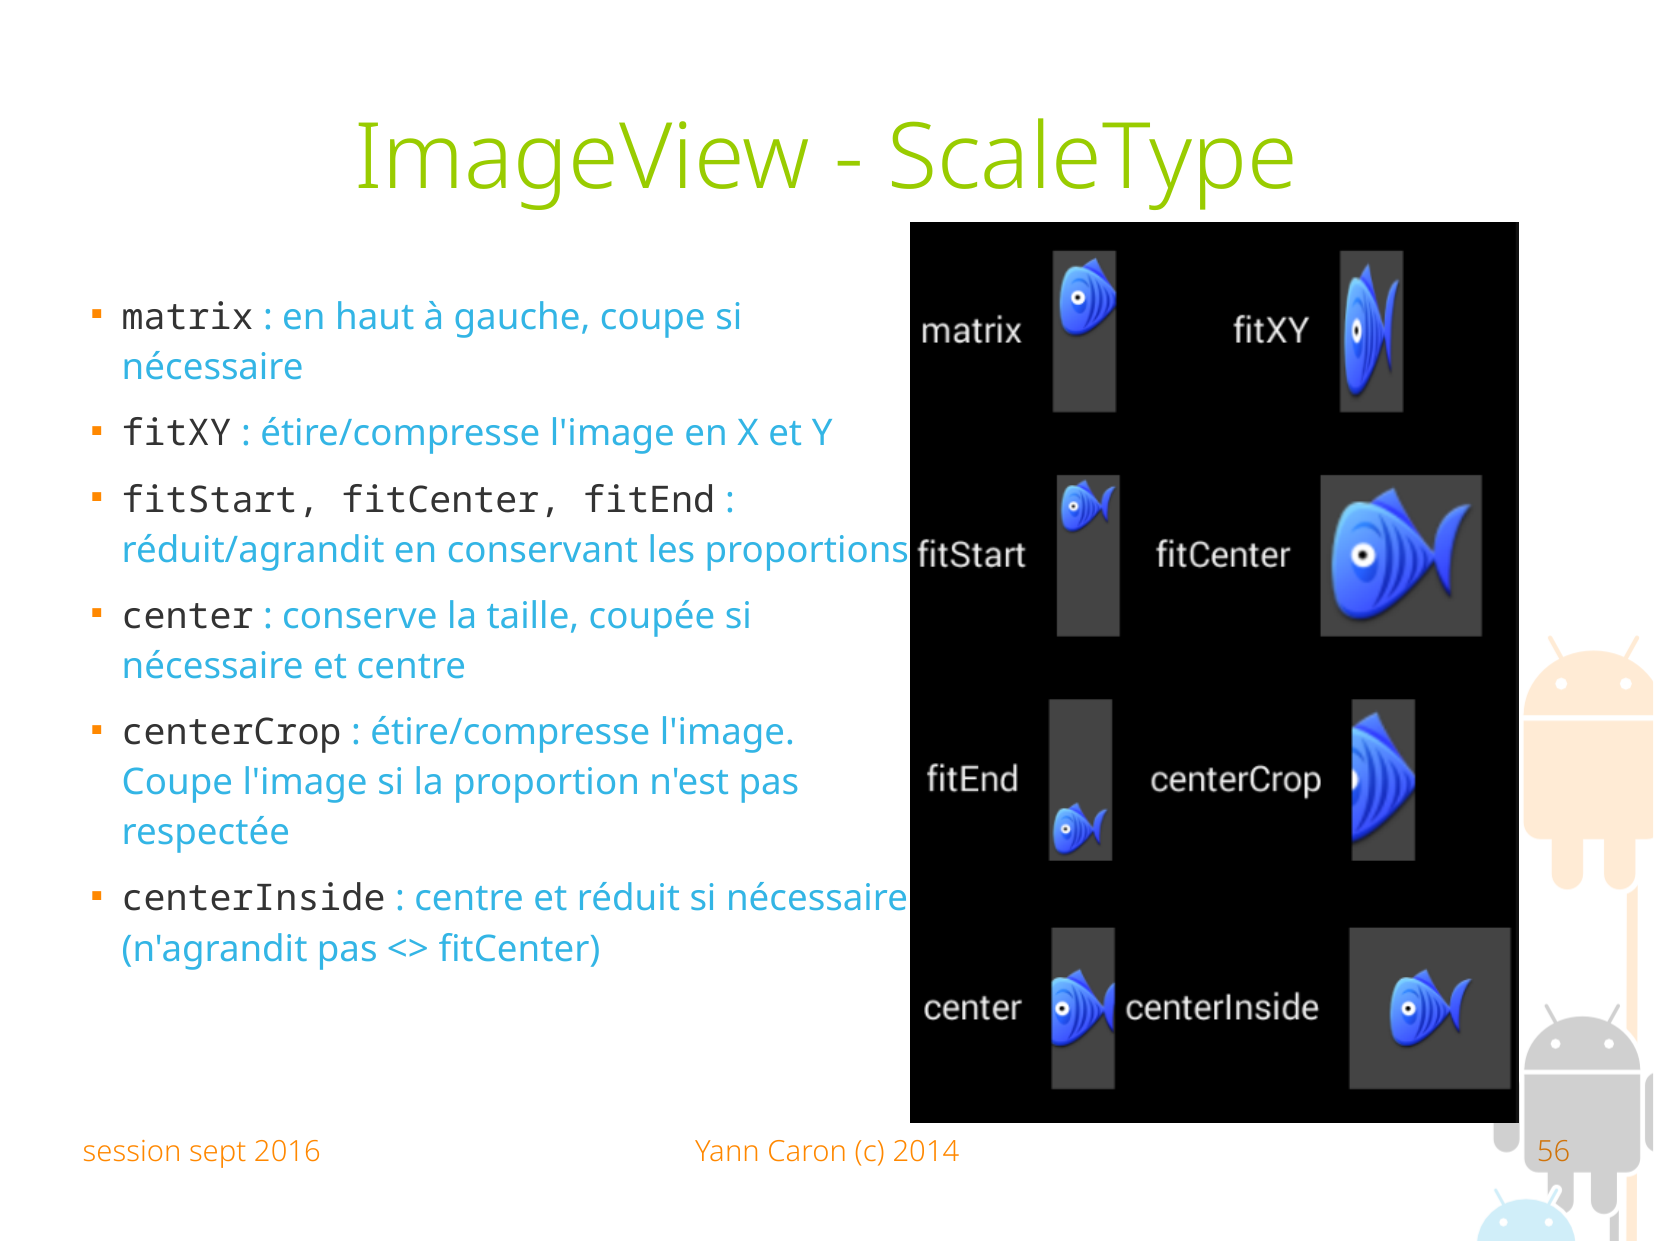

# ImageView - ScaleType
matrix : en haut à gauche, coupe si nécessaire
fitXY : étire/compresse l'image en X et Y
fitStart, fitCenter, fitEnd : réduit/agrandit en conservant les proportions
center : conserve la taille, coupée si nécessaire et centre
centerCrop : étire/compresse l'image. Coupe l'image si la proportion n'est pas respectée
centerInside : centre et réduit si nécessaire (n'agrandit pas <> fitCenter)
session sept 2016
Yann Caron (c) 2014
56